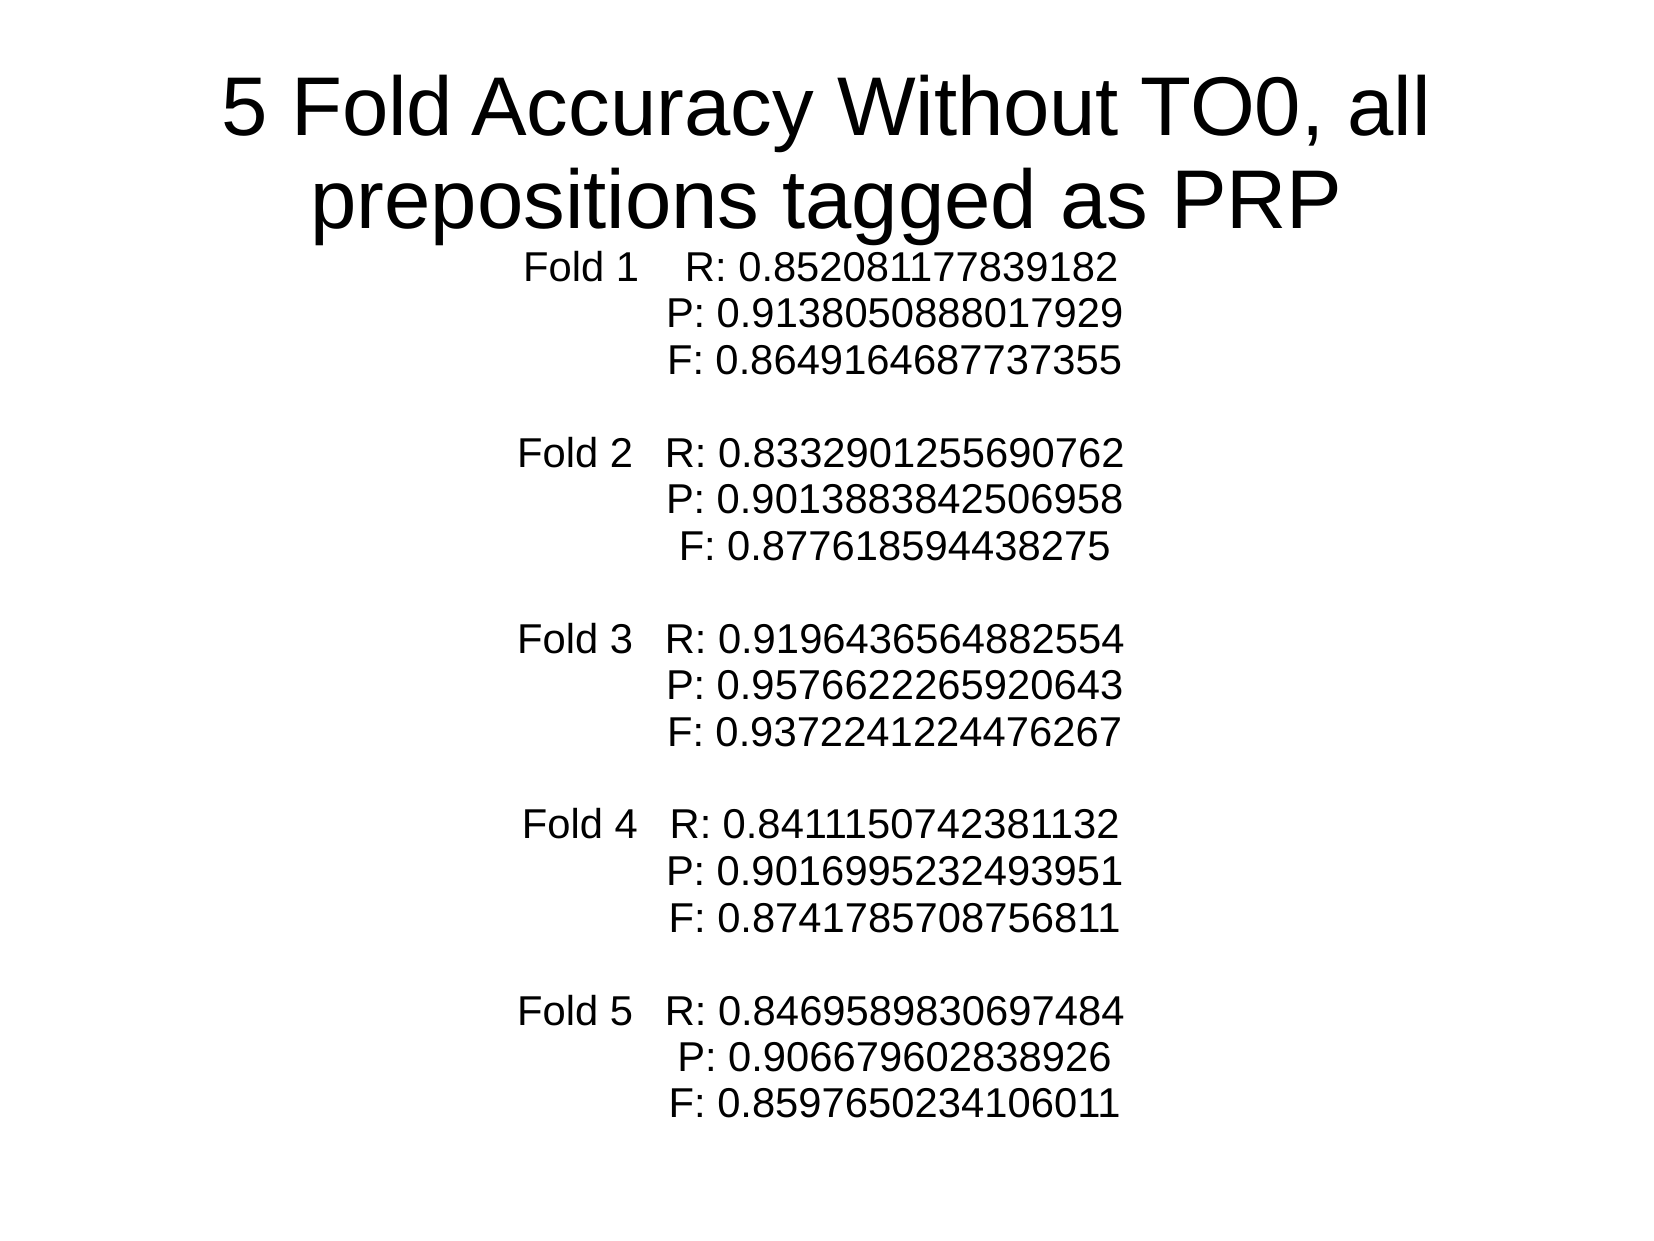

# 5 Fold Accuracy Without TO0, all prepositions tagged as PRP
Fold 1 R: 0.852081177839182
		P: 0.9138050888017929
		F: 0.8649164687737355
Fold 2	R: 0.8332901255690762
		P: 0.9013883842506958
		F: 0.877618594438275
Fold 3	R: 0.9196436564882554
		P: 0.9576622265920643
		F: 0.9372241224476267
Fold 4	R: 0.8411150742381132
		P: 0.9016995232493951
 		F: 0.8741785708756811
Fold 5	R: 0.8469589830697484
		P: 0.906679602838926
 		F: 0.8597650234106011